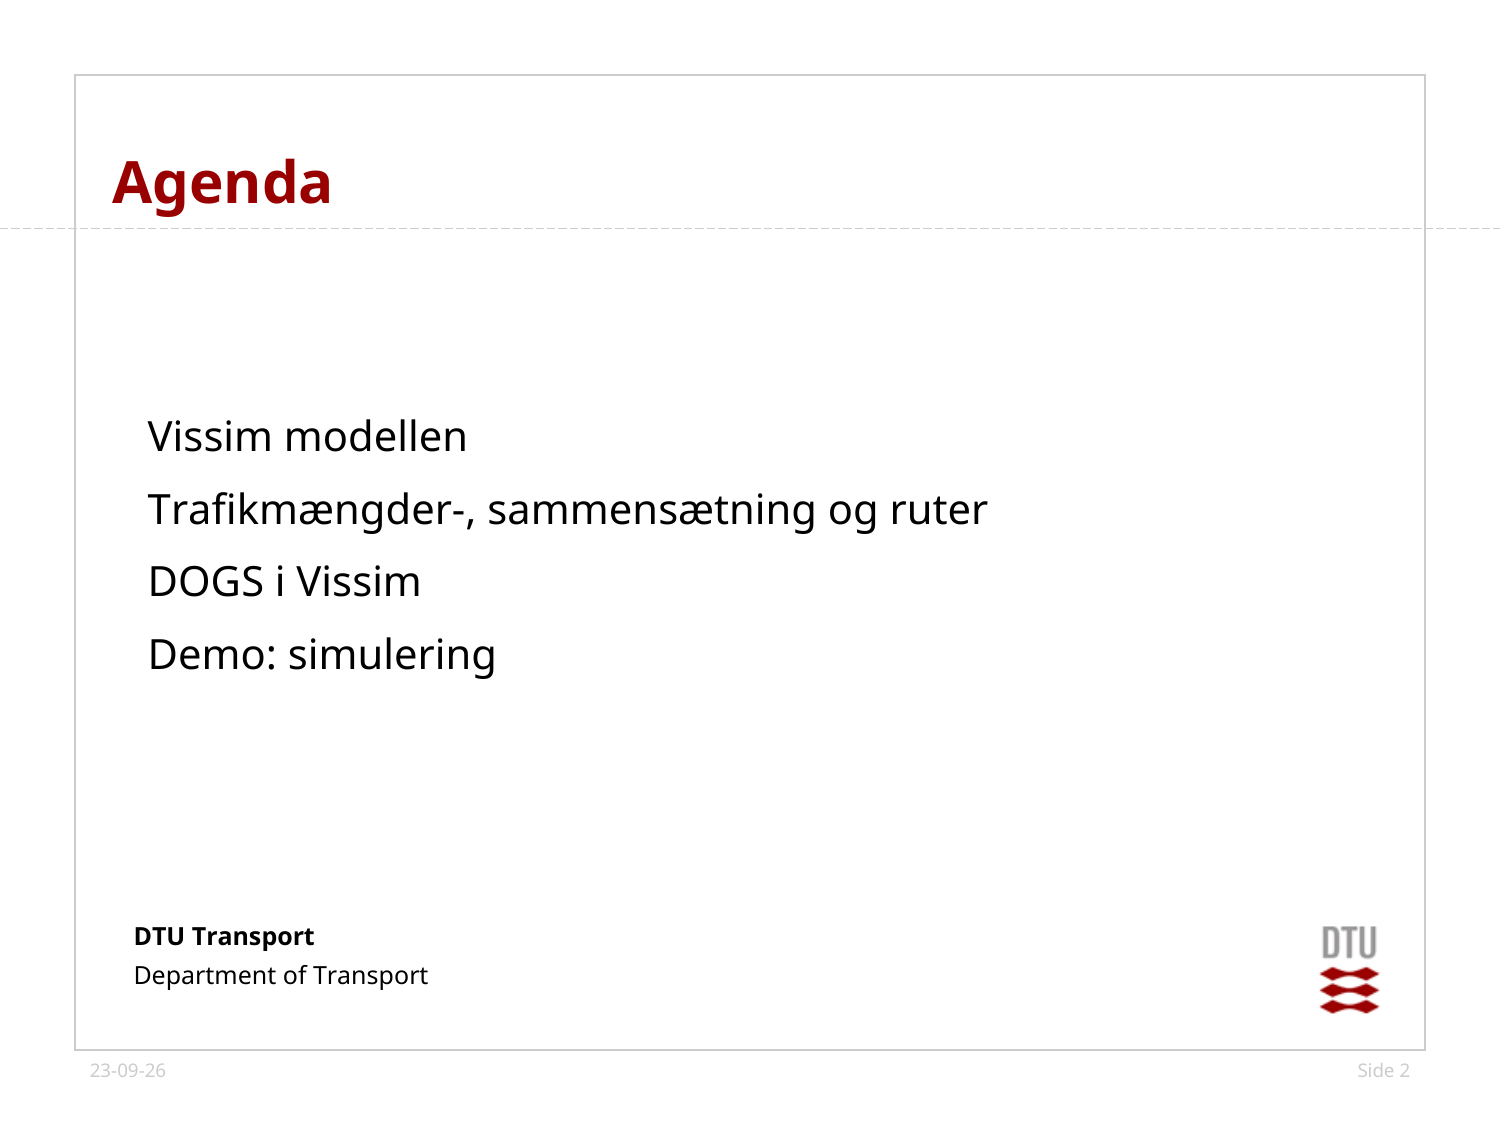

# Agenda
Vissim modellen
Trafikmængder-, sammensætning og ruter
DOGS i Vissim
Demo: simulering